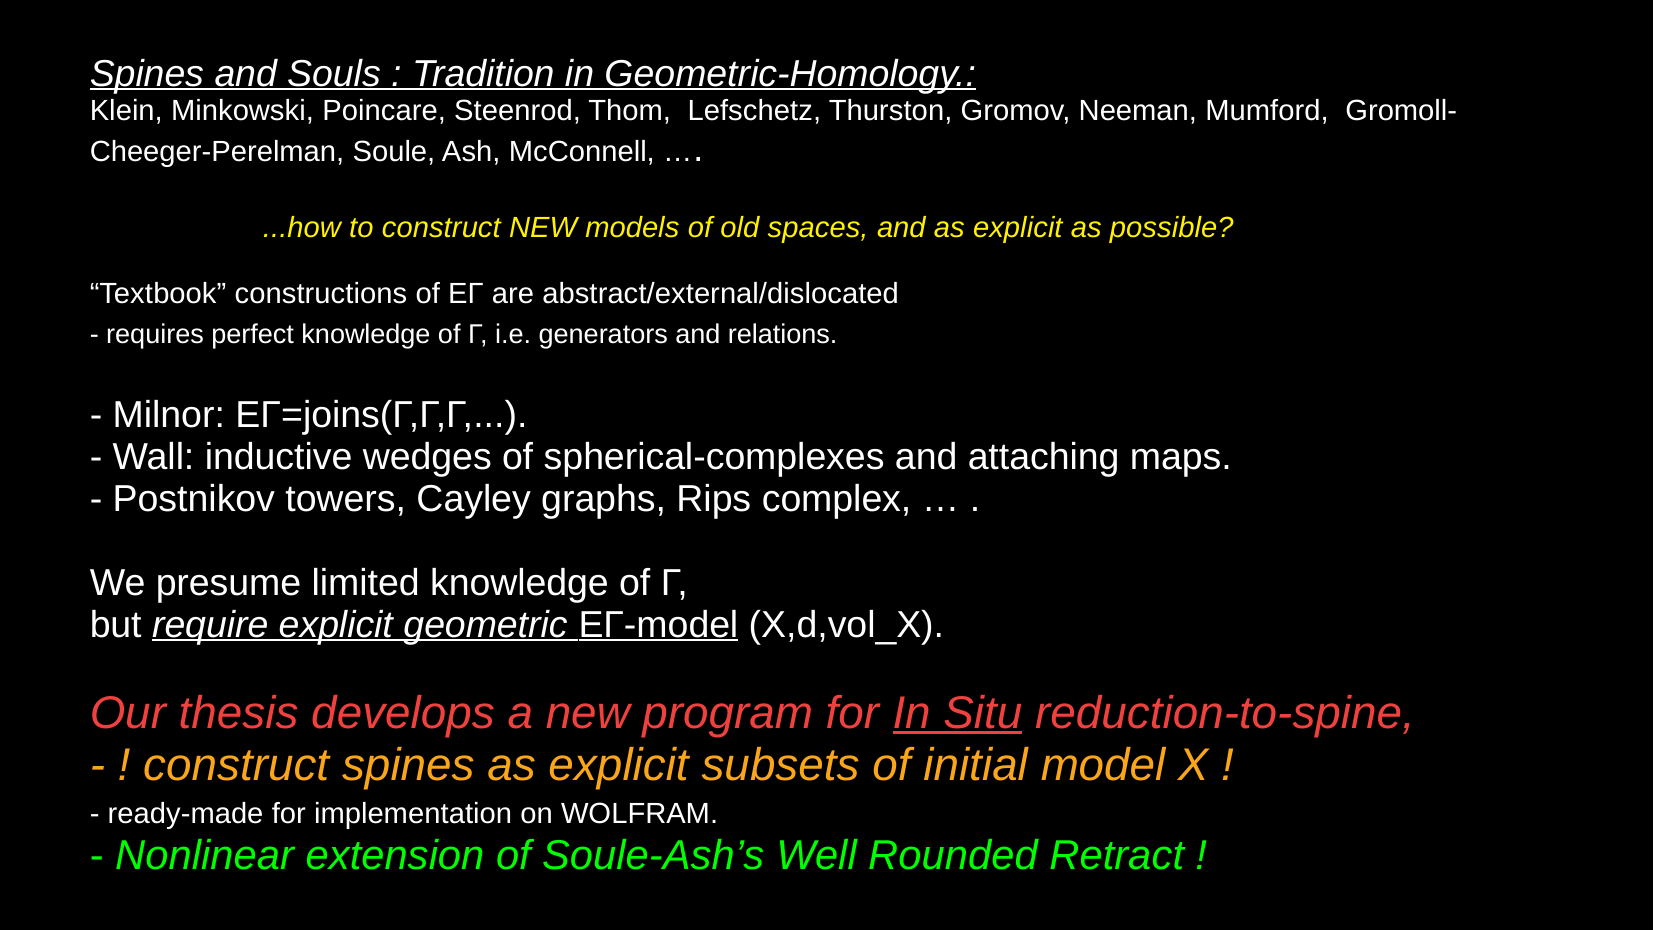

Spines and Souls : Tradition in Geometric-Homology.:
Klein, Minkowski, Poincare, Steenrod, Thom, Lefschetz, Thurston, Gromov, Neeman, Mumford, Gromoll-Cheeger-Perelman, Soule, Ash, McConnell, ….
 ...how to construct NEW models of old spaces, and as explicit as possible?
“Textbook” constructions of EΓ are abstract/external/dislocated
- requires perfect knowledge of Γ, i.e. generators and relations.
- Milnor: EΓ=joins(Γ,Γ,Γ,...).
- Wall: inductive wedges of spherical-complexes and attaching maps.
- Postnikov towers, Cayley graphs, Rips complex, … .
We presume limited knowledge of Γ,
but require explicit geometric EΓ-model (X,d,vol_X).
Our thesis develops a new program for In Situ reduction-to-spine,
- ! construct spines as explicit subsets of initial model X !
- ready-made for implementation on WOLFRAM.
- Nonlinear extension of Soule-Ash’s Well Rounded Retract !